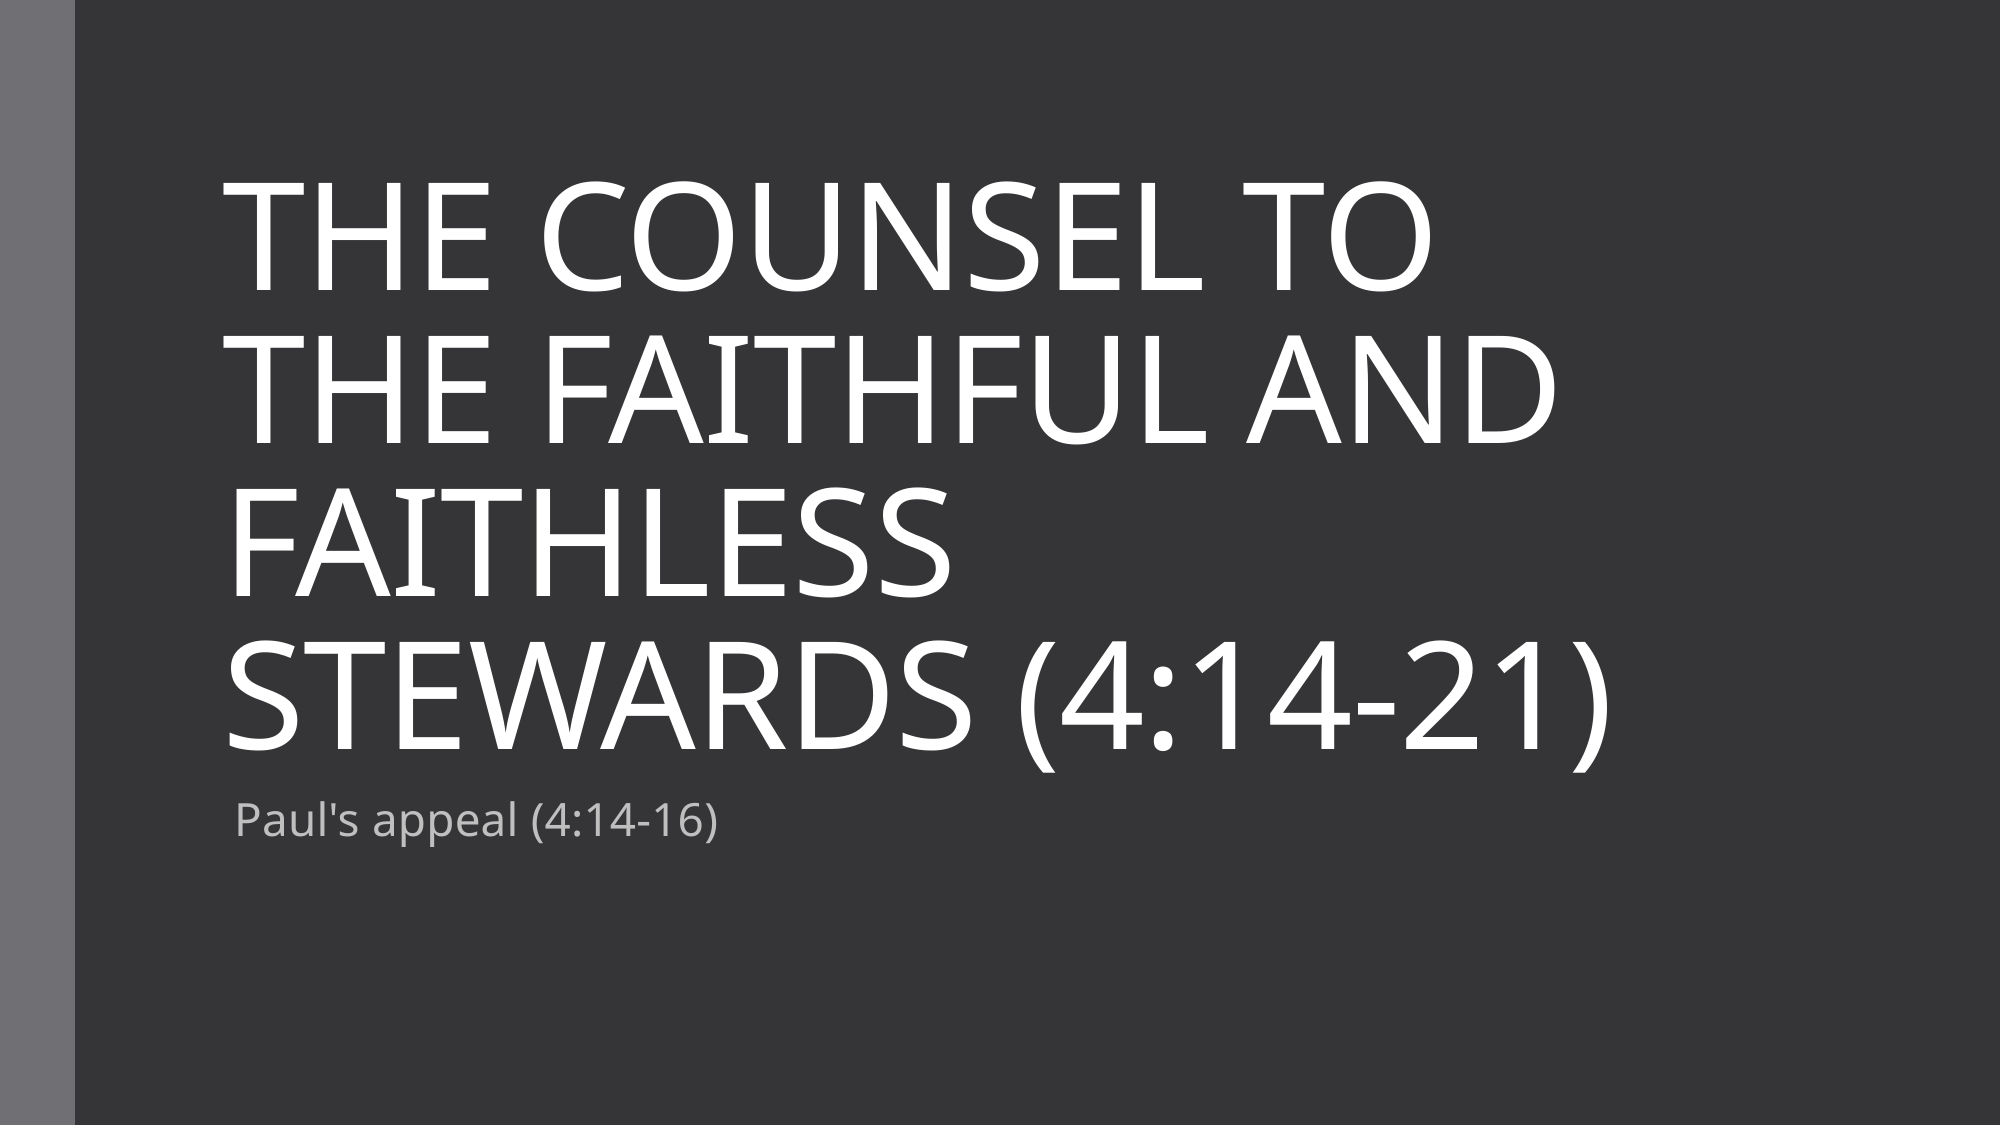

# THE COUNSEL TO THE FAITHFUL AND FAITHLESS STEWARDS (4:14-21)
 Paul's appeal (4:14-16)